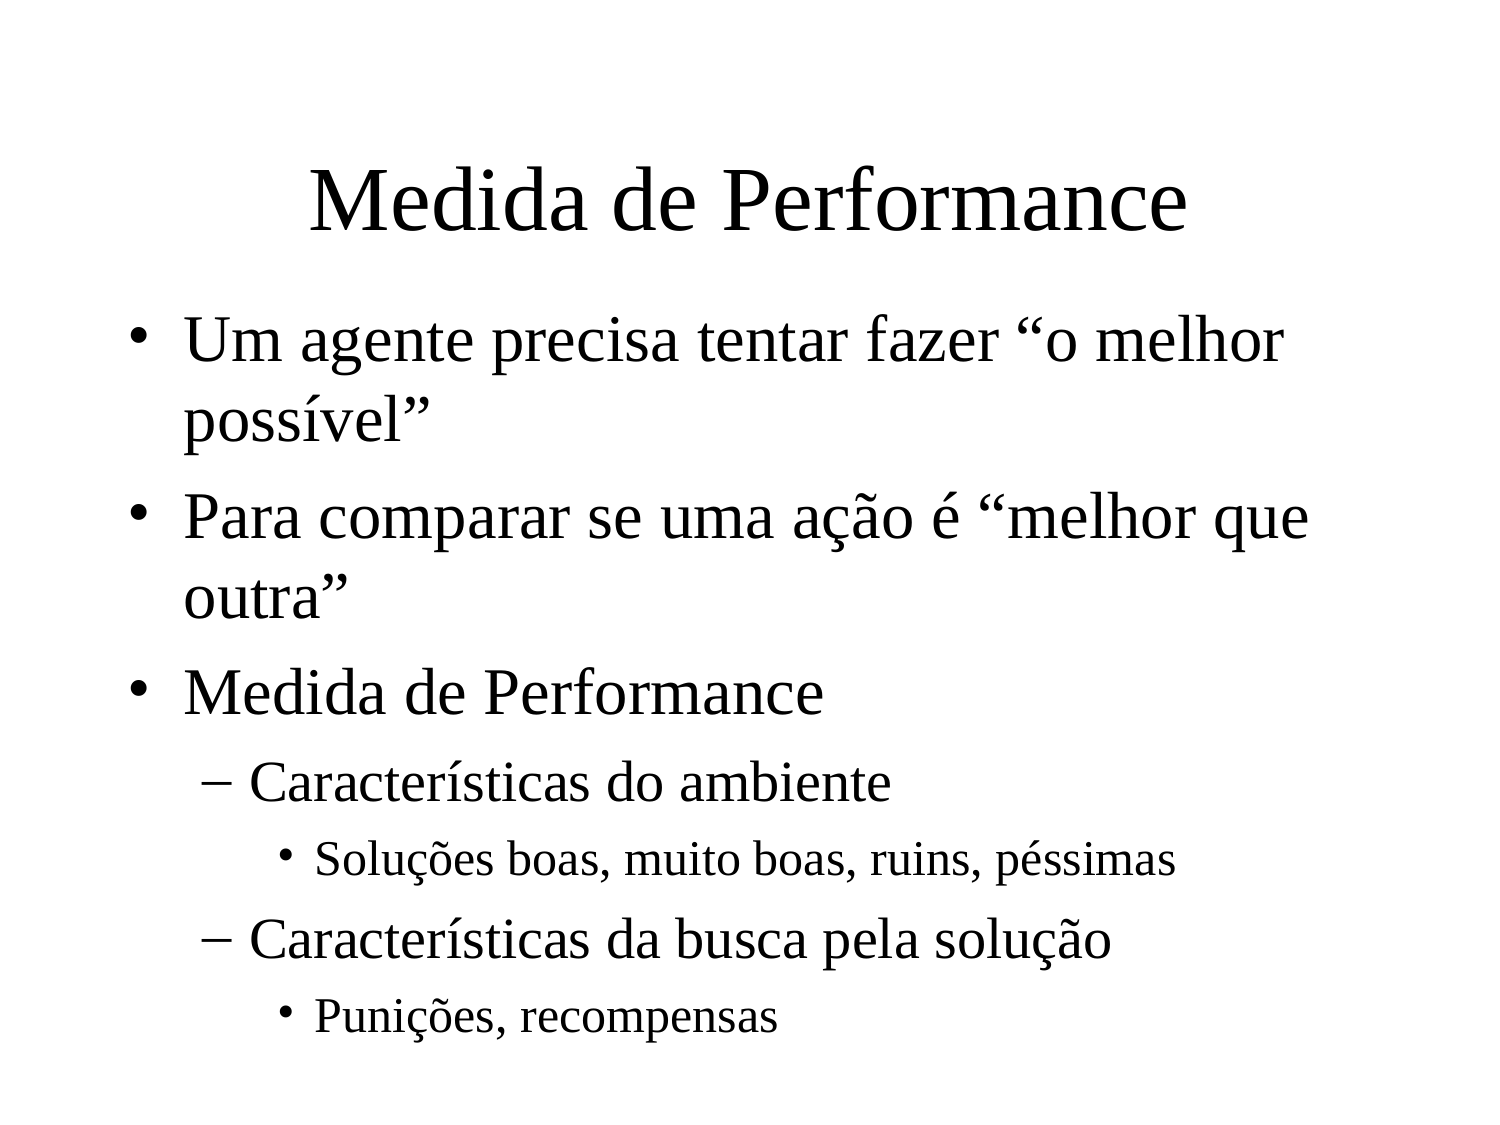

# Medida de Performance
Um agente precisa tentar fazer “o melhor possível”
Para comparar se uma ação é “melhor que outra”
Medida de Performance
Características do ambiente
Soluções boas, muito boas, ruins, péssimas
Características da busca pela solução
Punições, recompensas